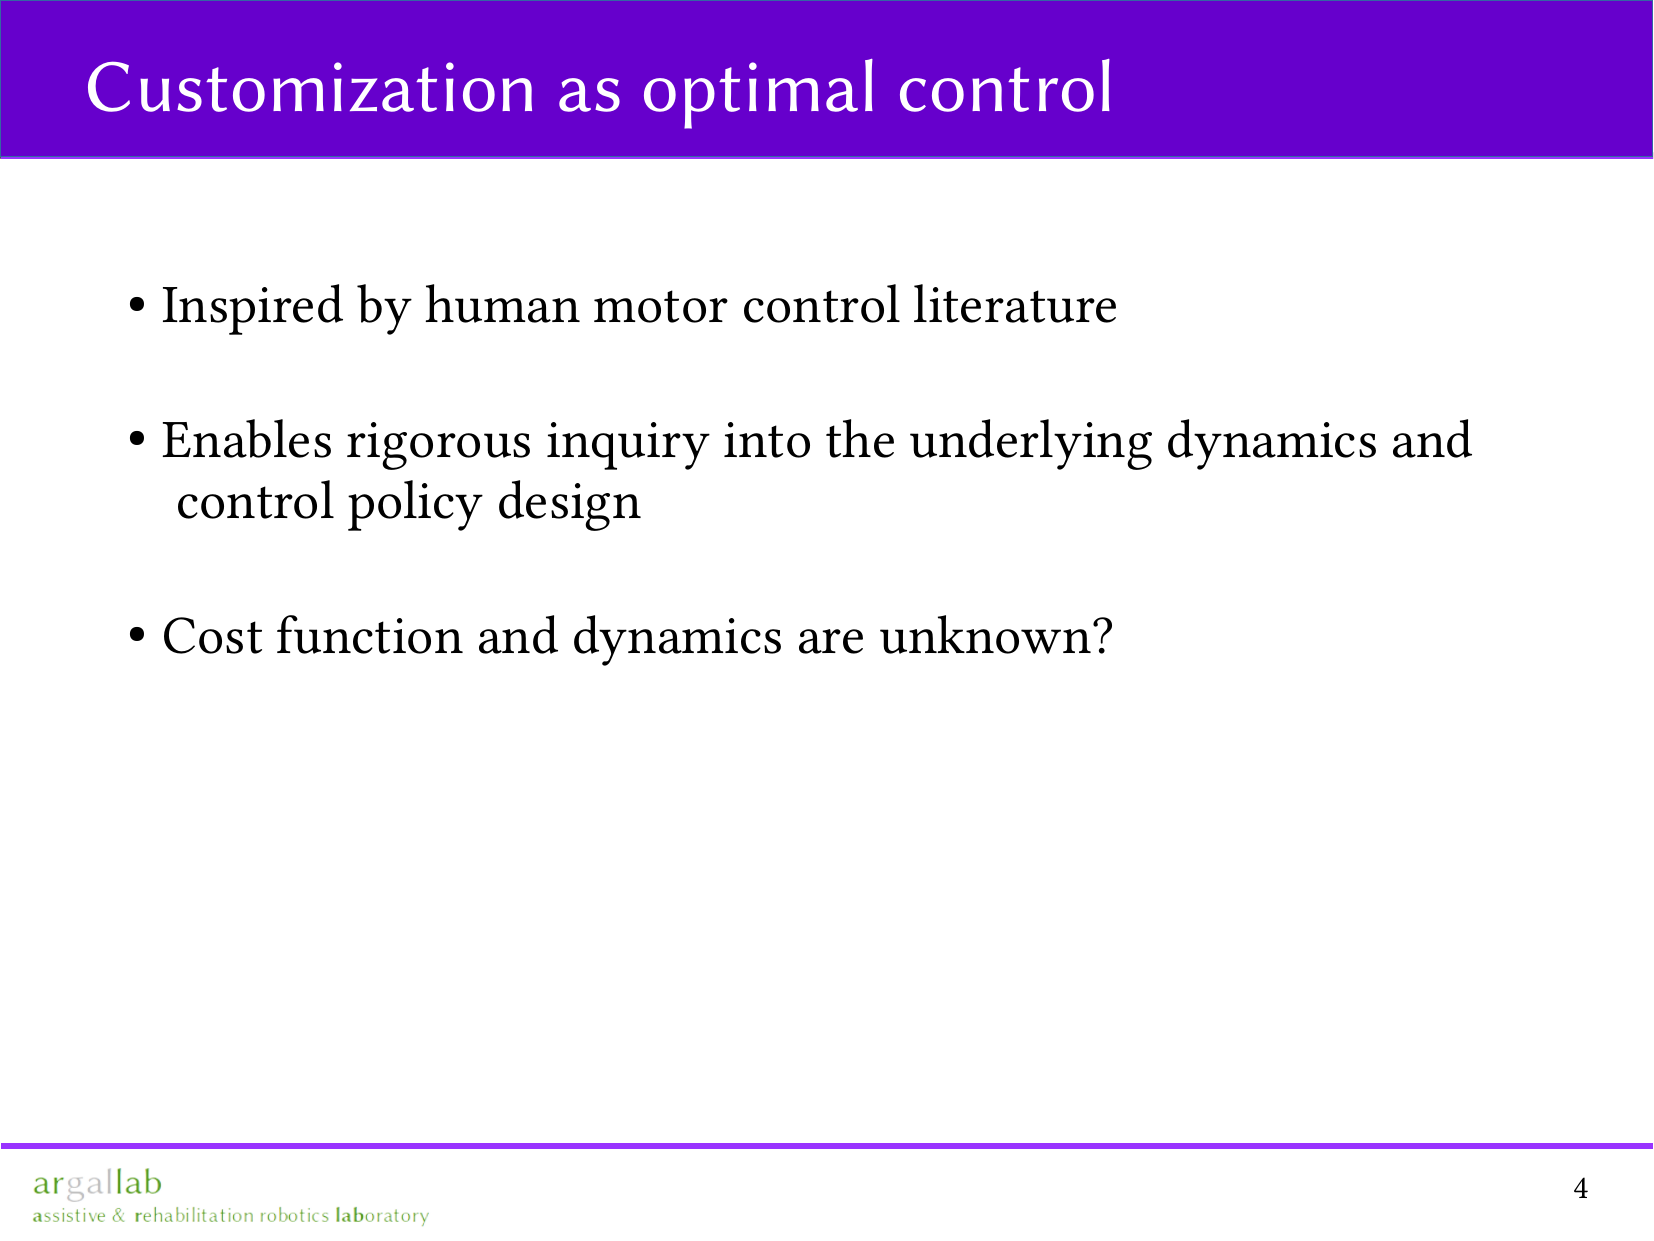

Customization as optimal control
Inspired by human motor control literature
Enables rigorous inquiry into the underlying dynamics and control policy design
Cost function and dynamics are unknown?